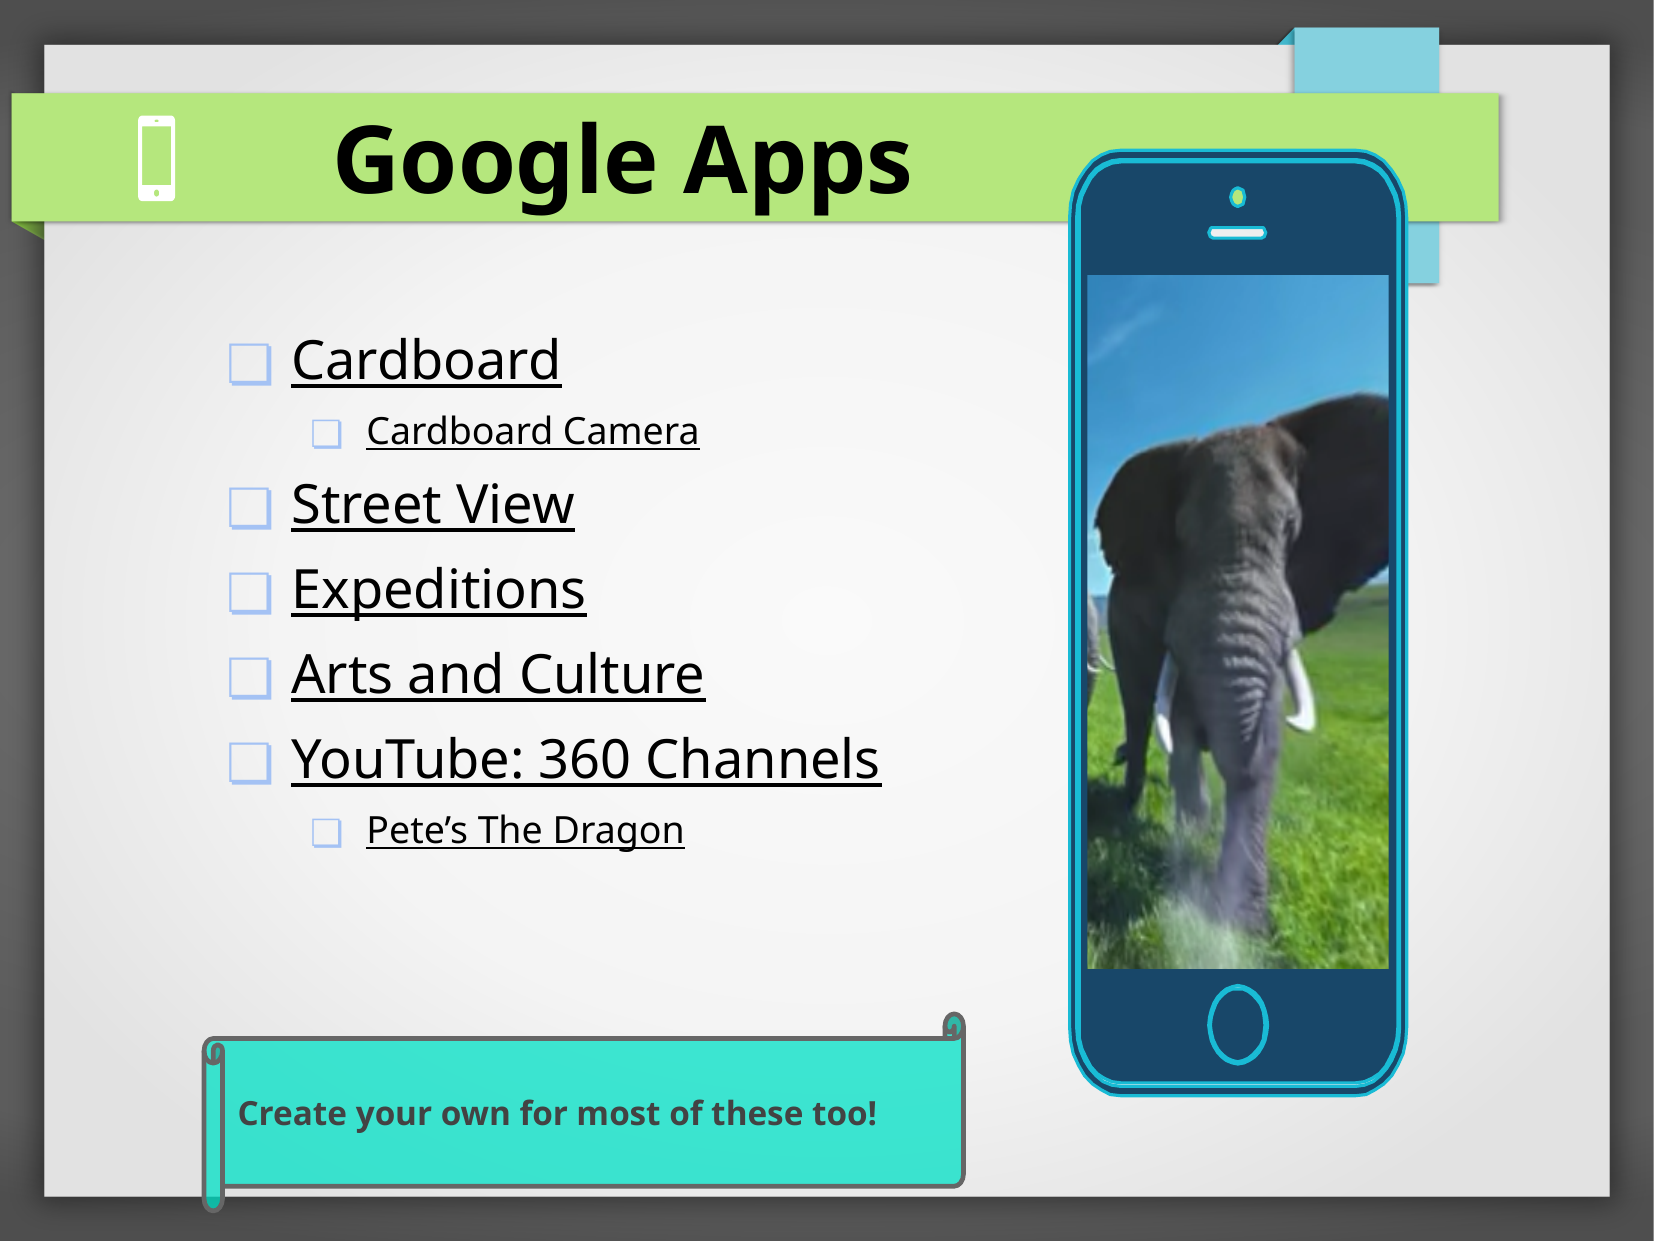

Google Apps
Cardboard
Cardboard Camera
Street View
Expeditions
Arts and Culture
YouTube: 360 Channels
Pete’s The Dragon
Place your screenshot here
Create your own for most of these too!